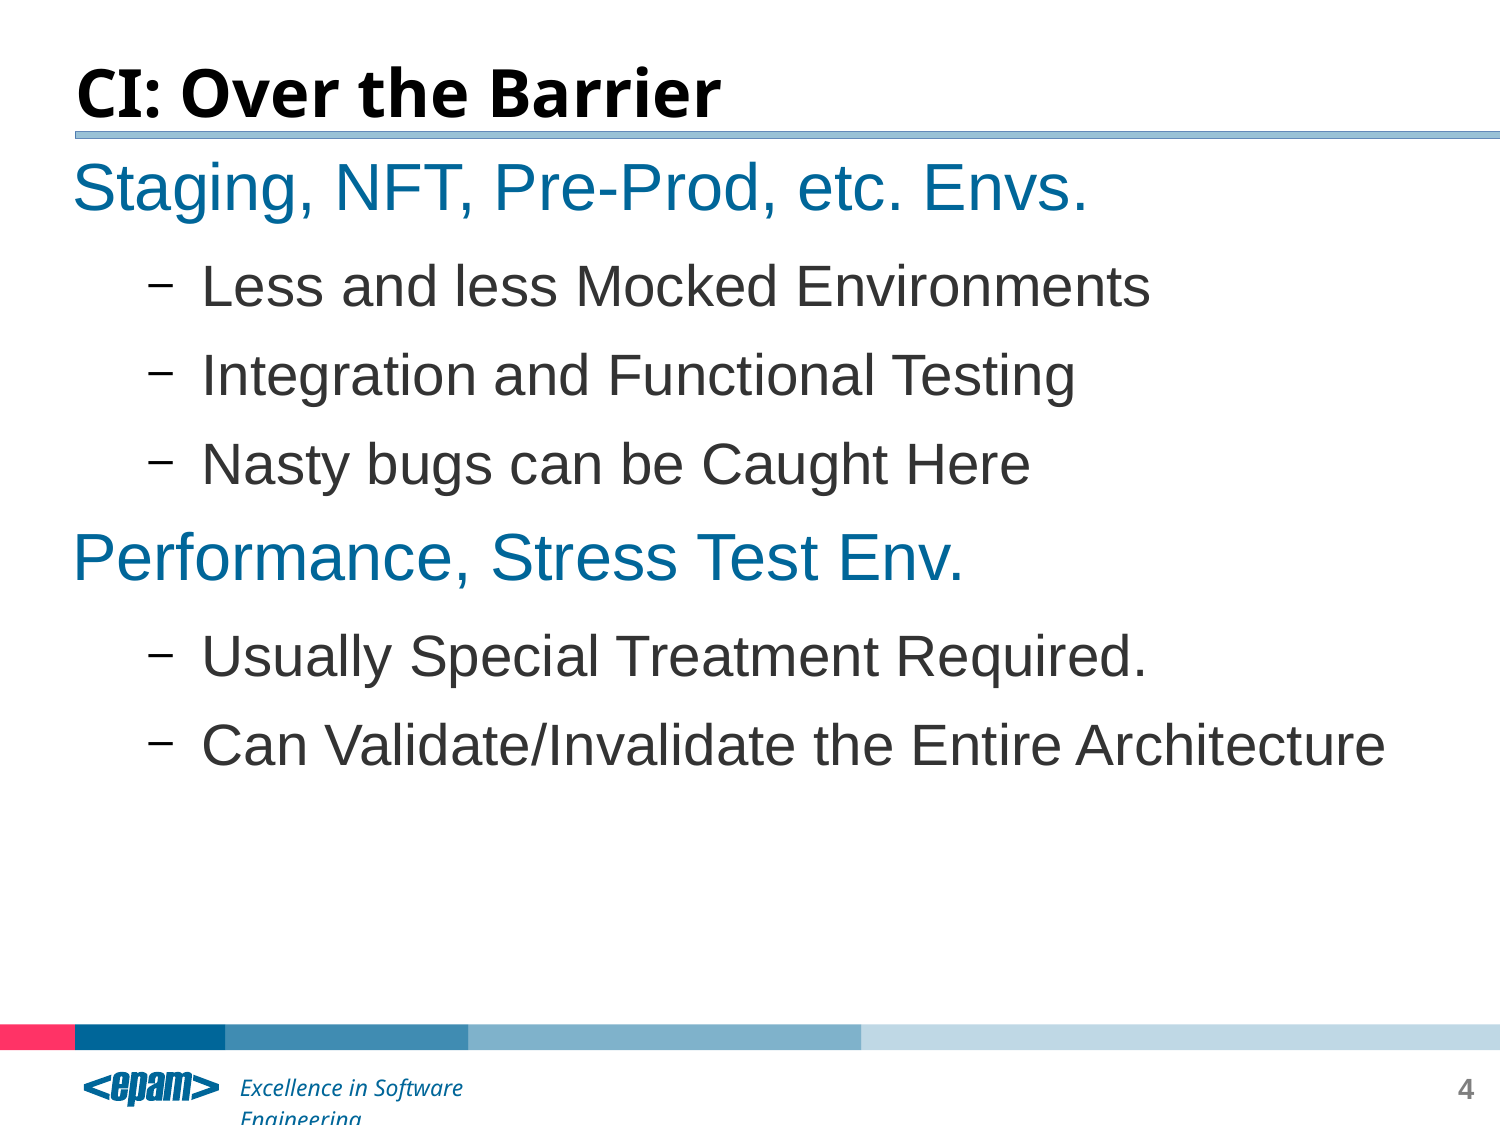

# CI: Over the Barrier
Staging, NFT, Pre-Prod, etc. Envs.
Less and less Mocked Environments
Integration and Functional Testing
Nasty bugs can be Caught Here
Performance, Stress Test Env.
Usually Special Treatment Required.
Can Validate/Invalidate the Entire Architecture